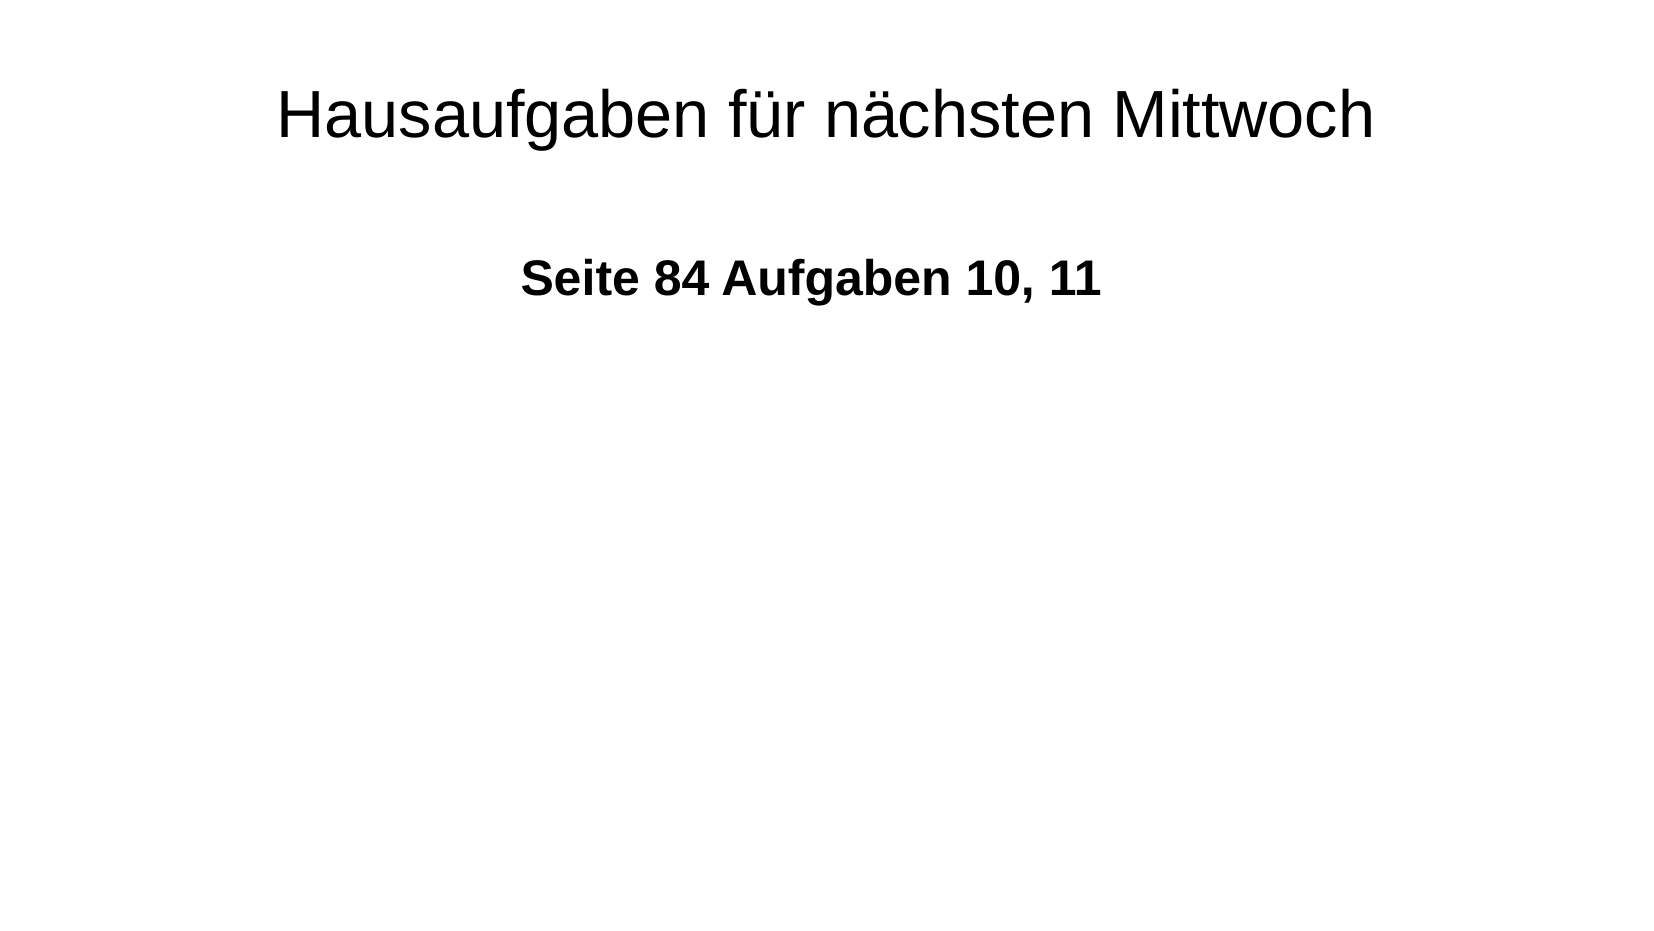

# Hausaufgaben für nächsten Mittwoch
Seite 84 Aufgaben 10, 11